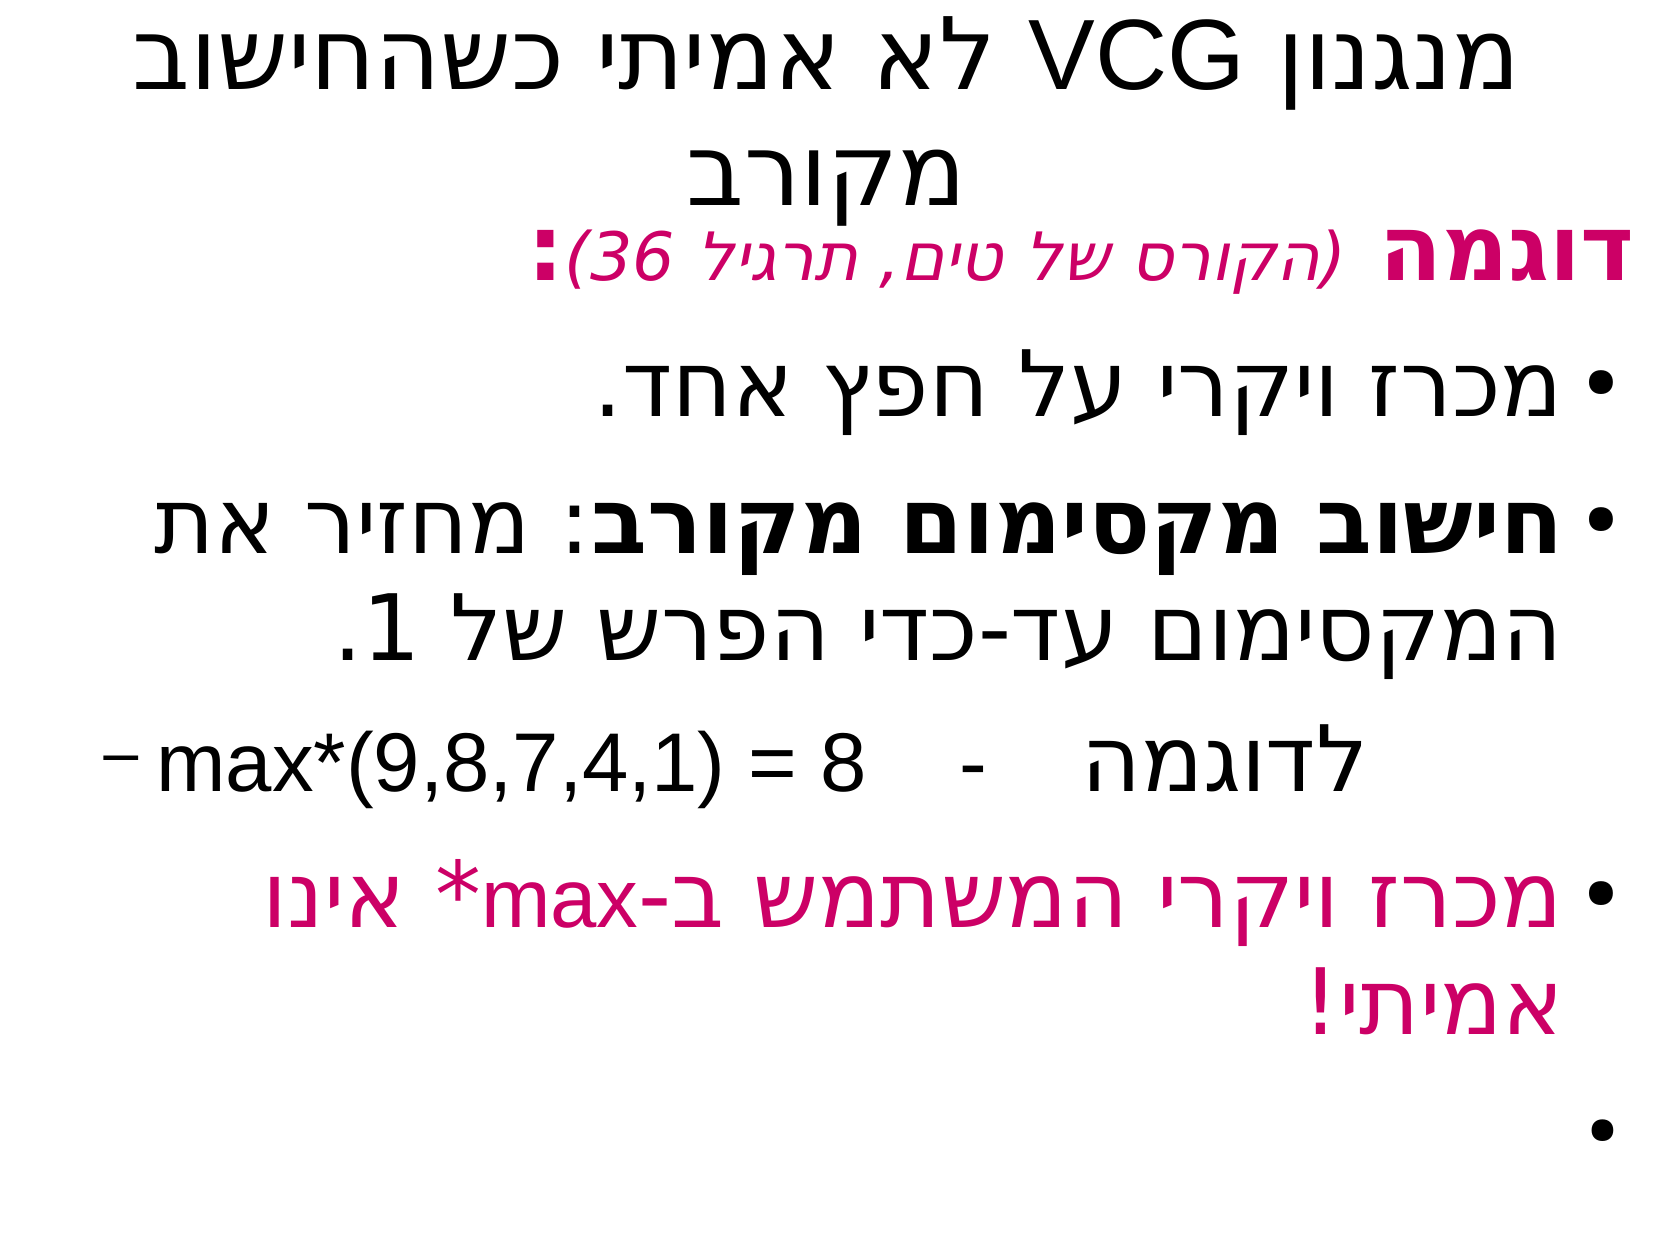

# מנגנון VCG לא אמיתי כשהחישוב מקורב
דוגמה (הקורס של טים, תרגיל 36):
מכרז ויקרי על חפץ אחד.
חישוב מקסימום מקורב: מחזיר את המקסימום עד-כדי הפרש של 1.
max*(9,8,7,4,1) = 8 - לדוגמה
מכרז ויקרי המשתמש ב-max* אינו אמיתי!